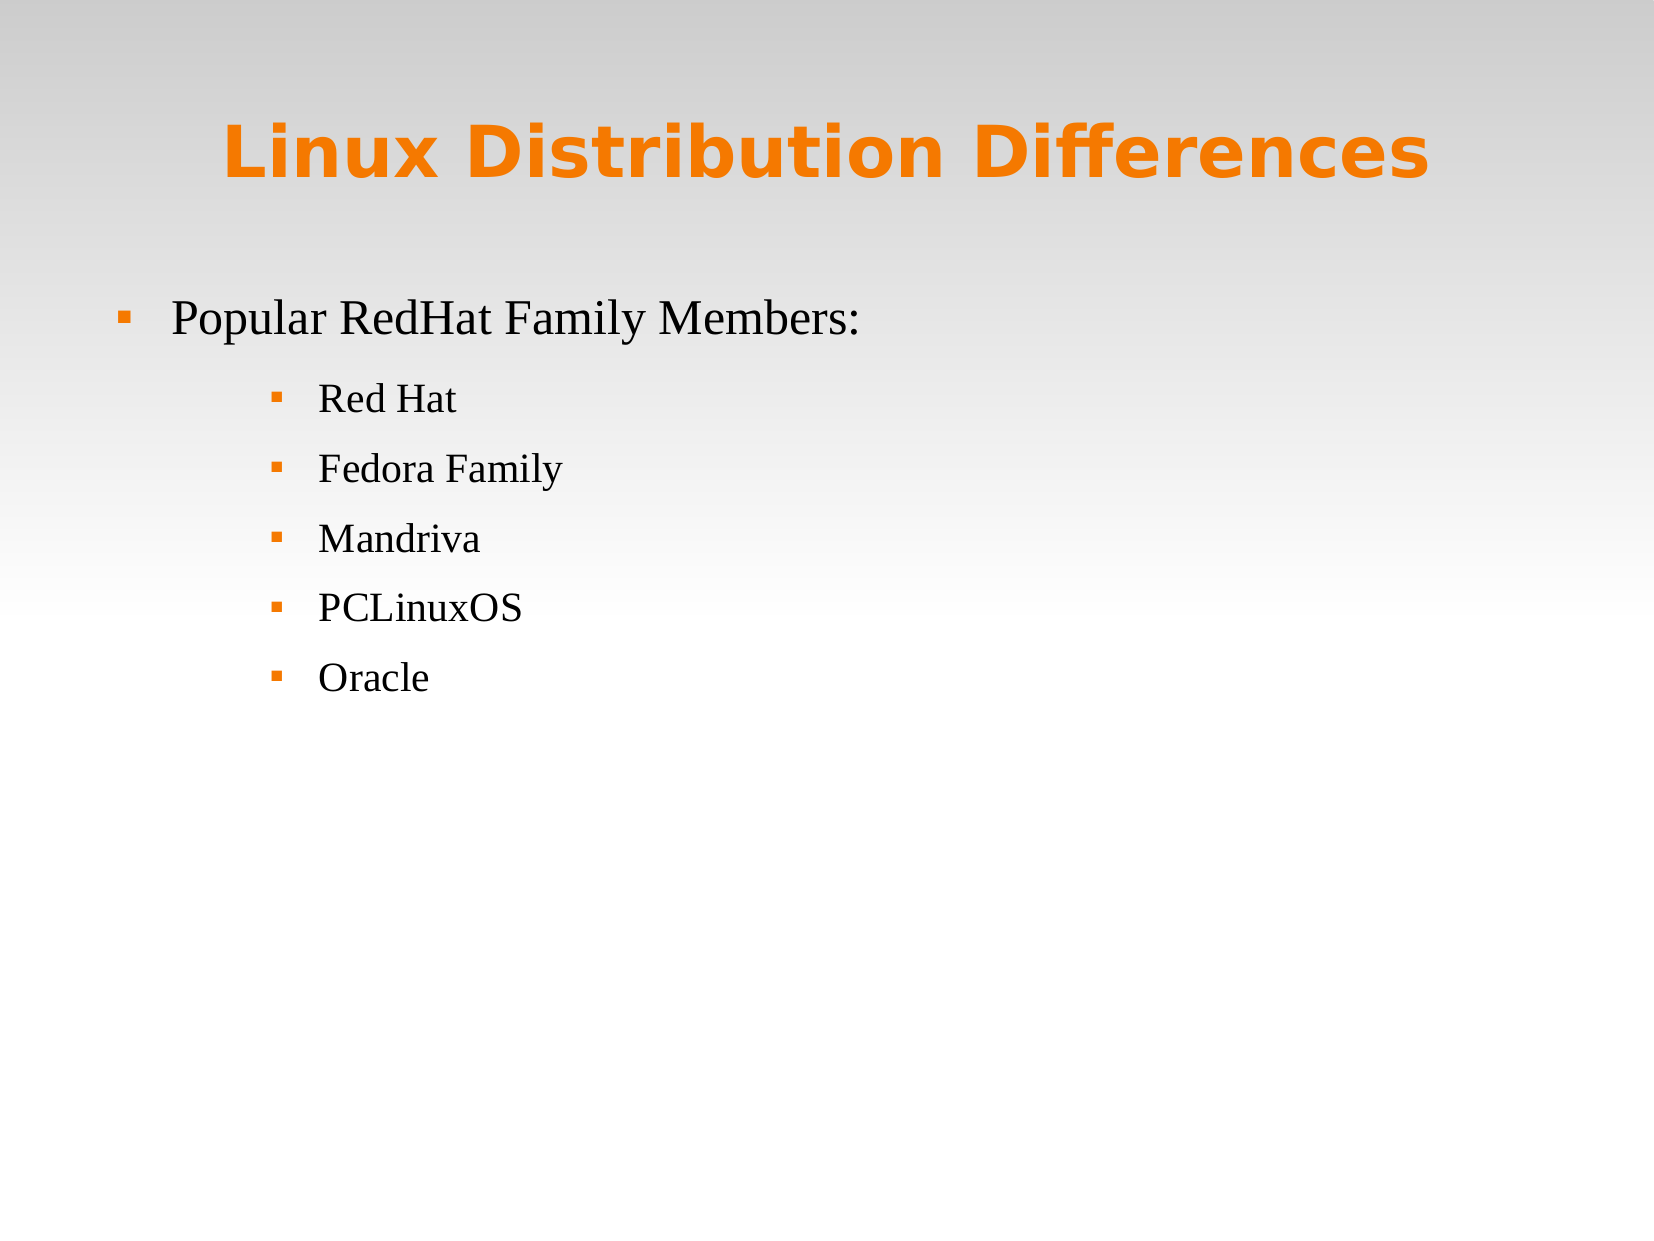

# Linux Distribution Differences
Popular RedHat Family Members:
Red Hat
Fedora Family
Mandriva
PCLinuxOS
Oracle